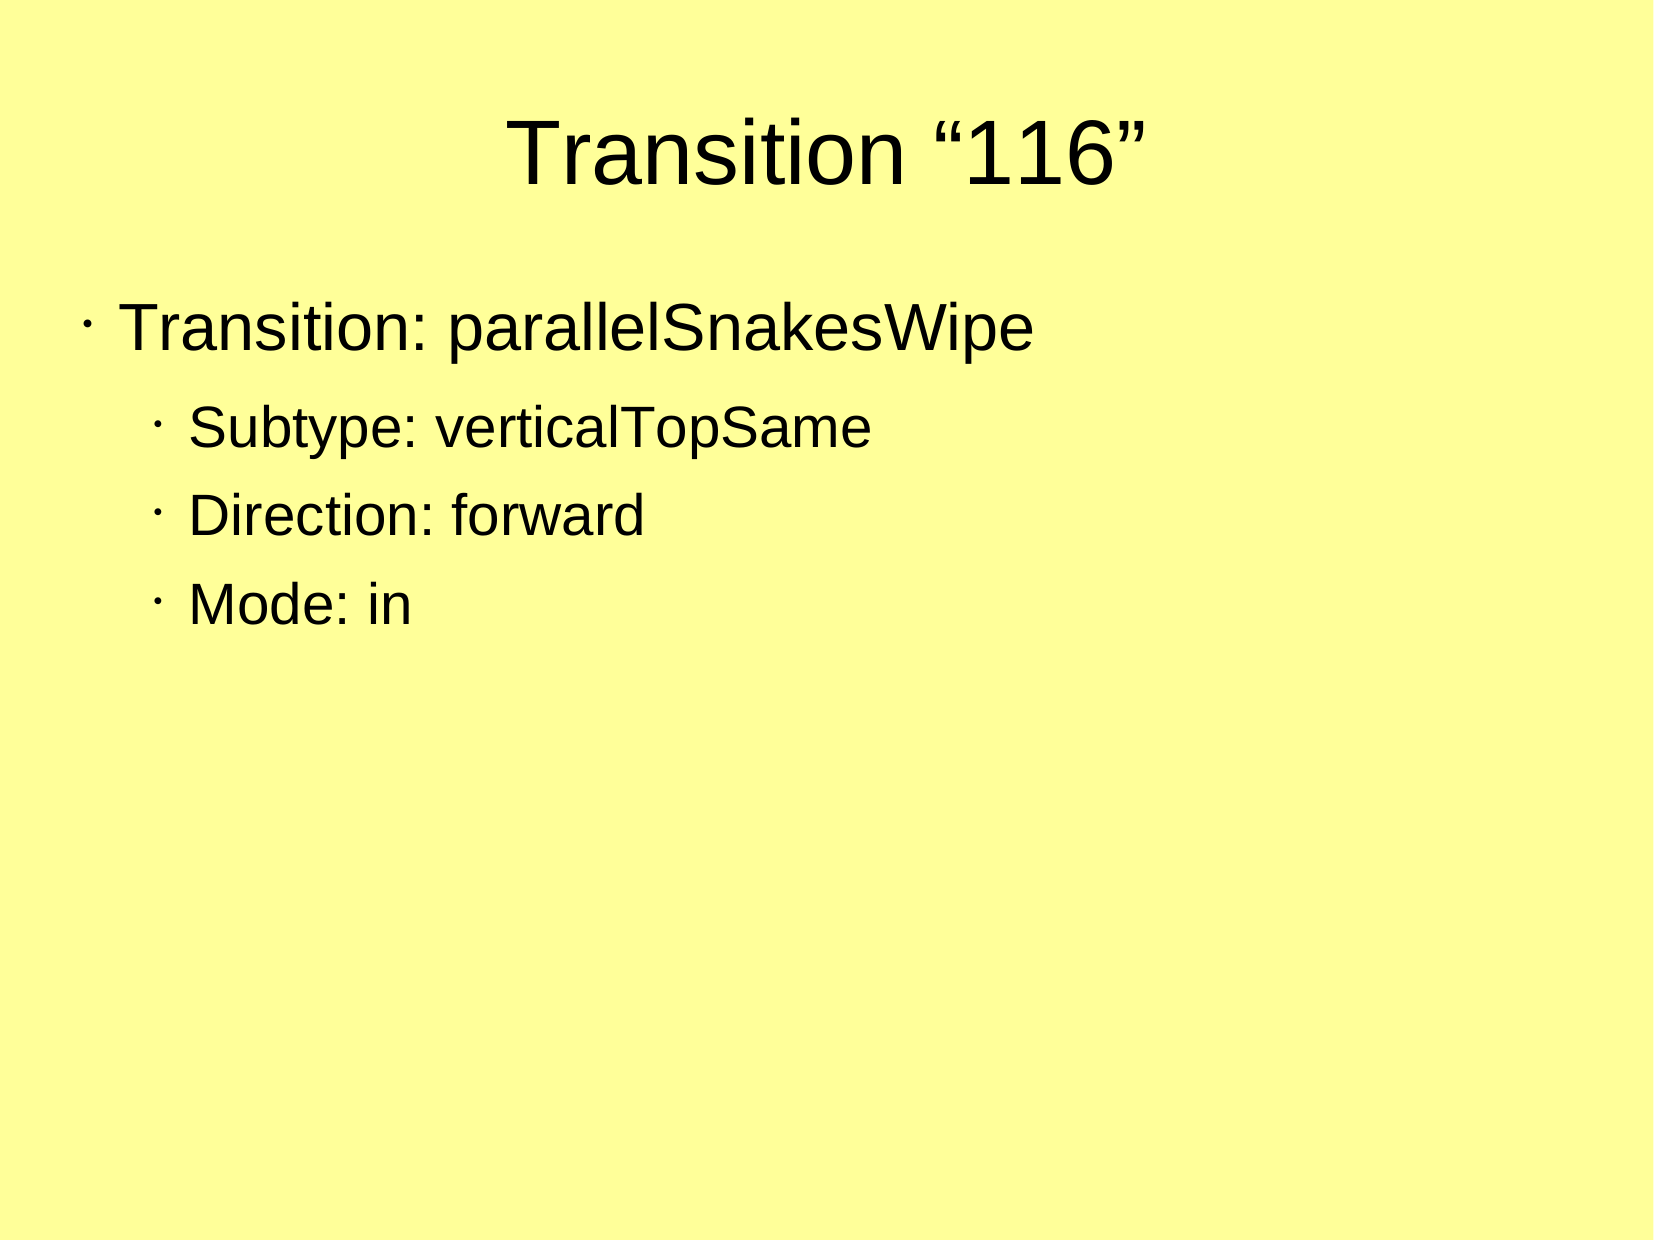

# Transition “116”
Transition: parallelSnakesWipe
Subtype: verticalTopSame
Direction: forward
Mode: in